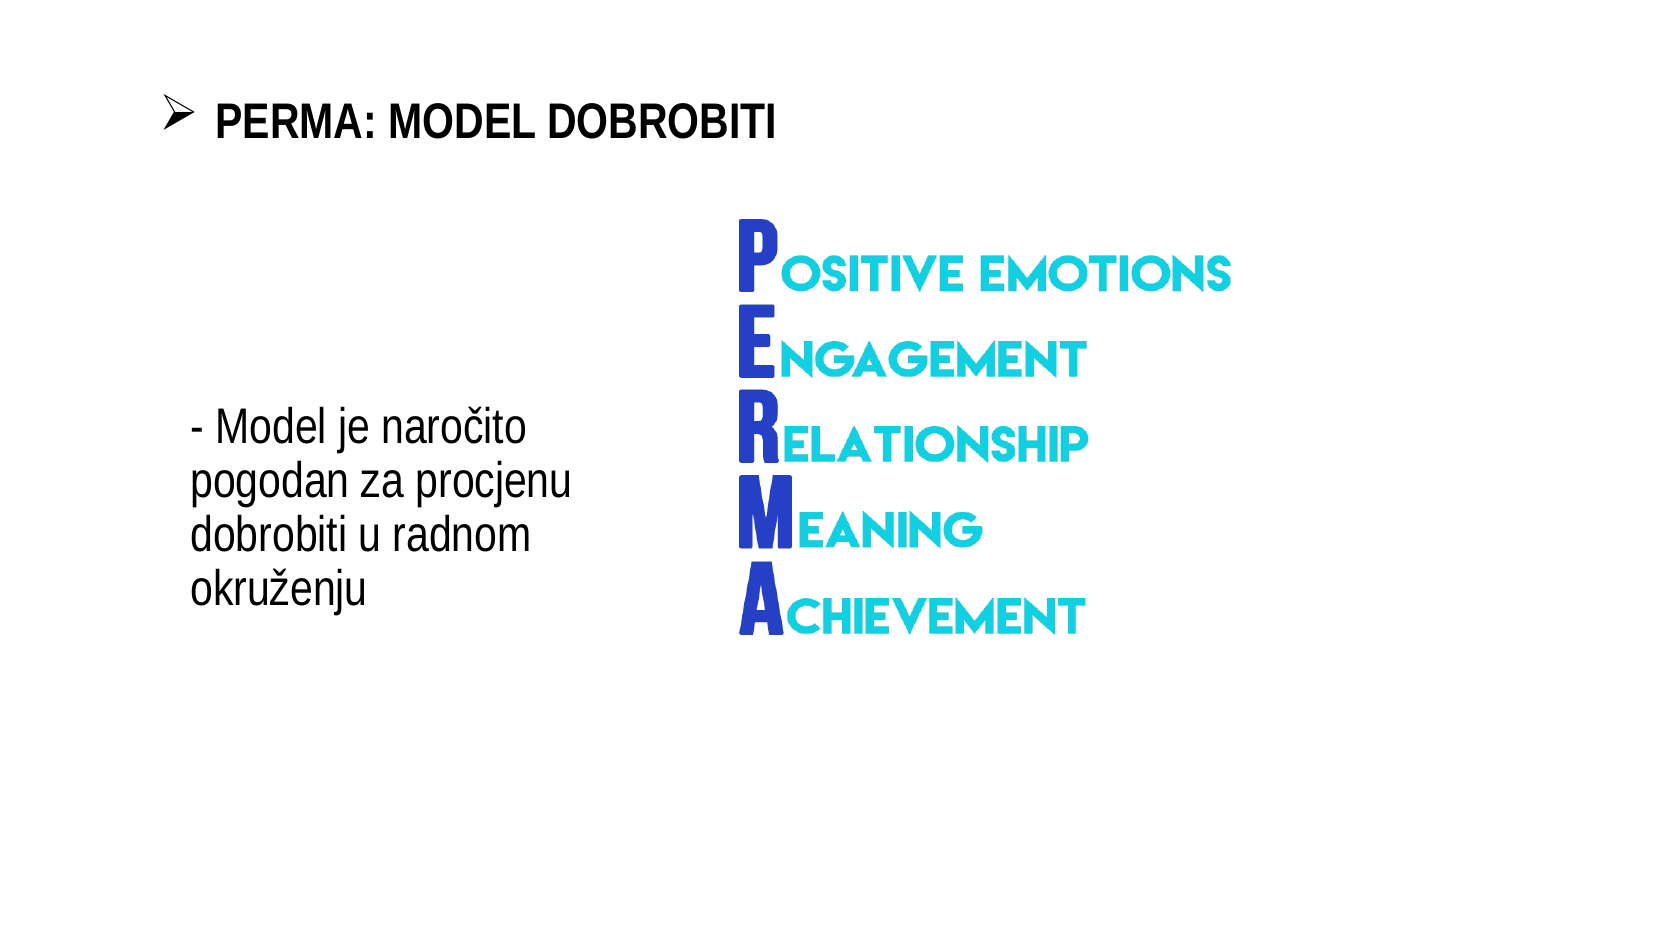

PERMA: MODEL DOBROBITI
- Model je naročito pogodan za procjenu dobrobiti u radnom okruženju